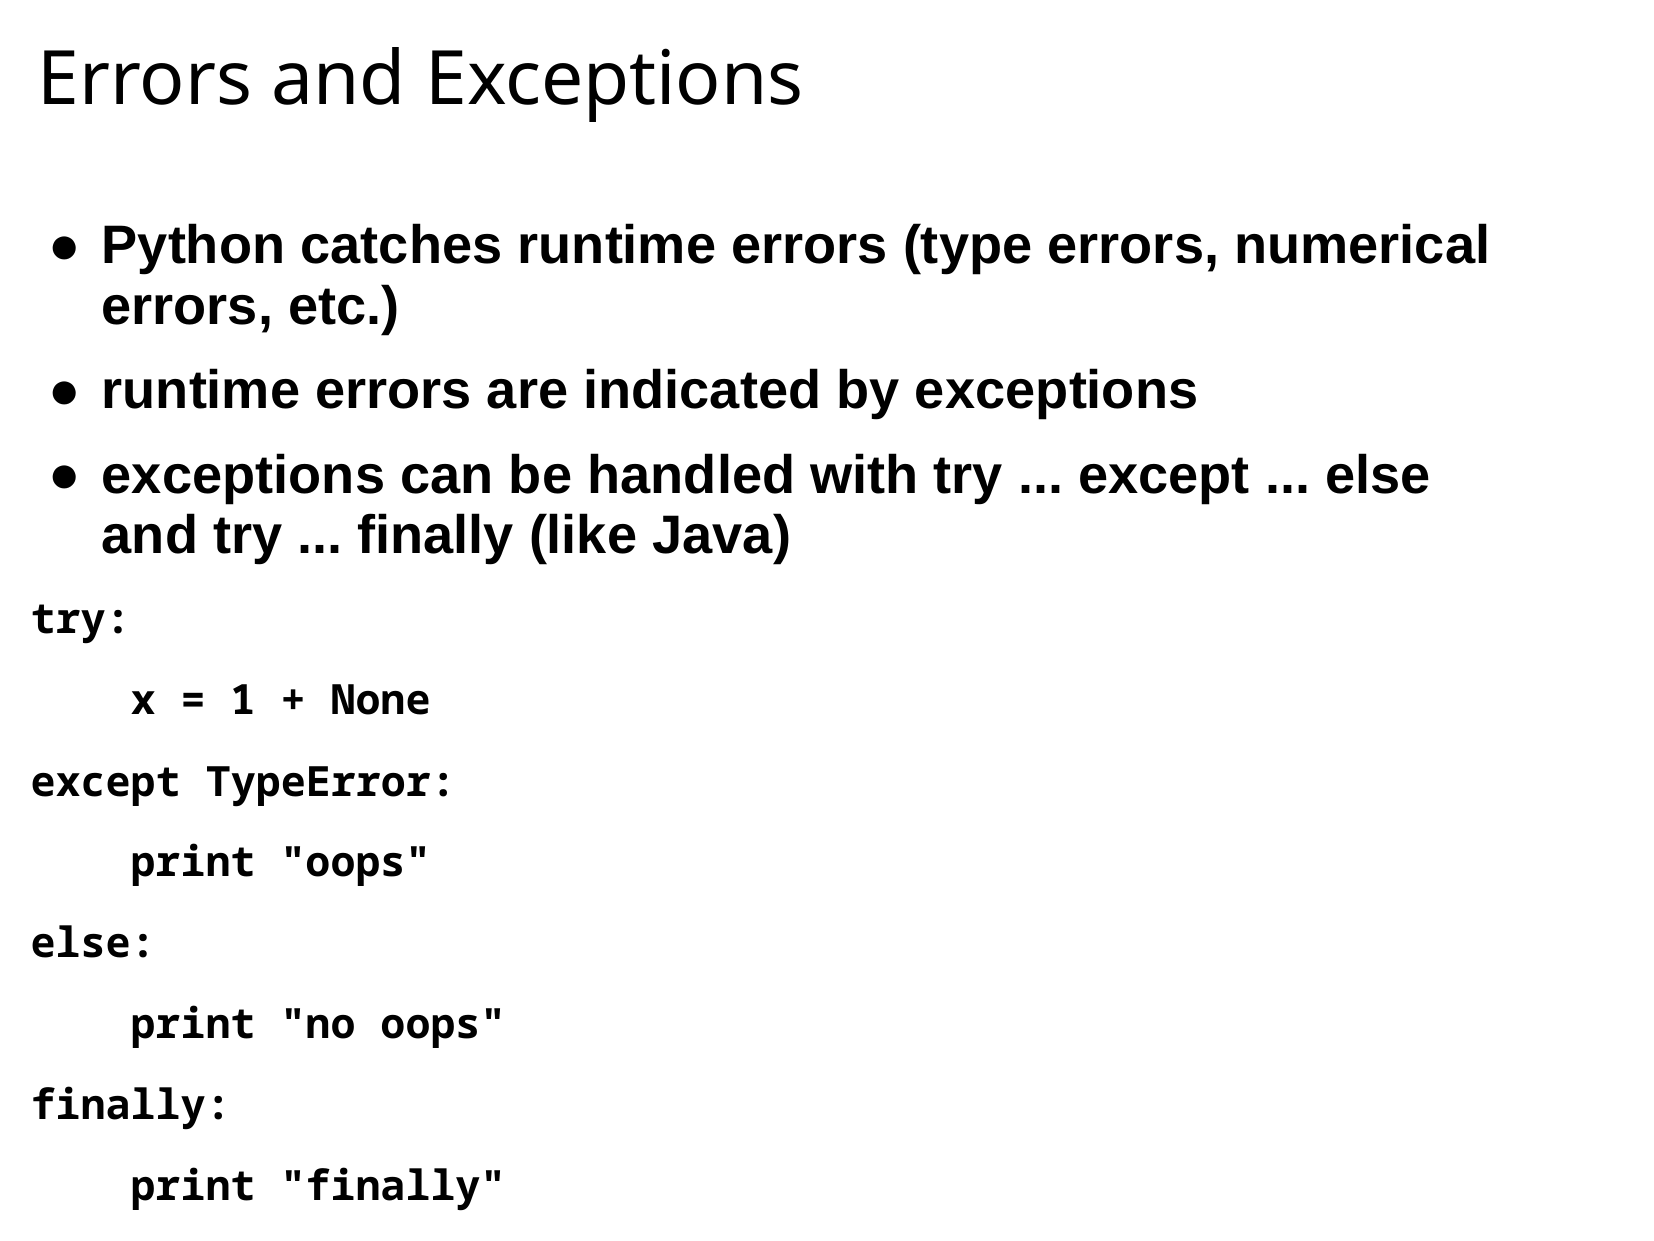

# Errors and Exceptions
Python catches runtime errors (type errors, numerical errors, etc.)
runtime errors are indicated by exceptions
exceptions can be handled with try ... except ... else
and try ... finally (like Java)
try:
 x = 1 + None
except TypeError:
 print "oops"
else:
 print "no oops"
finally:
 print "finally"